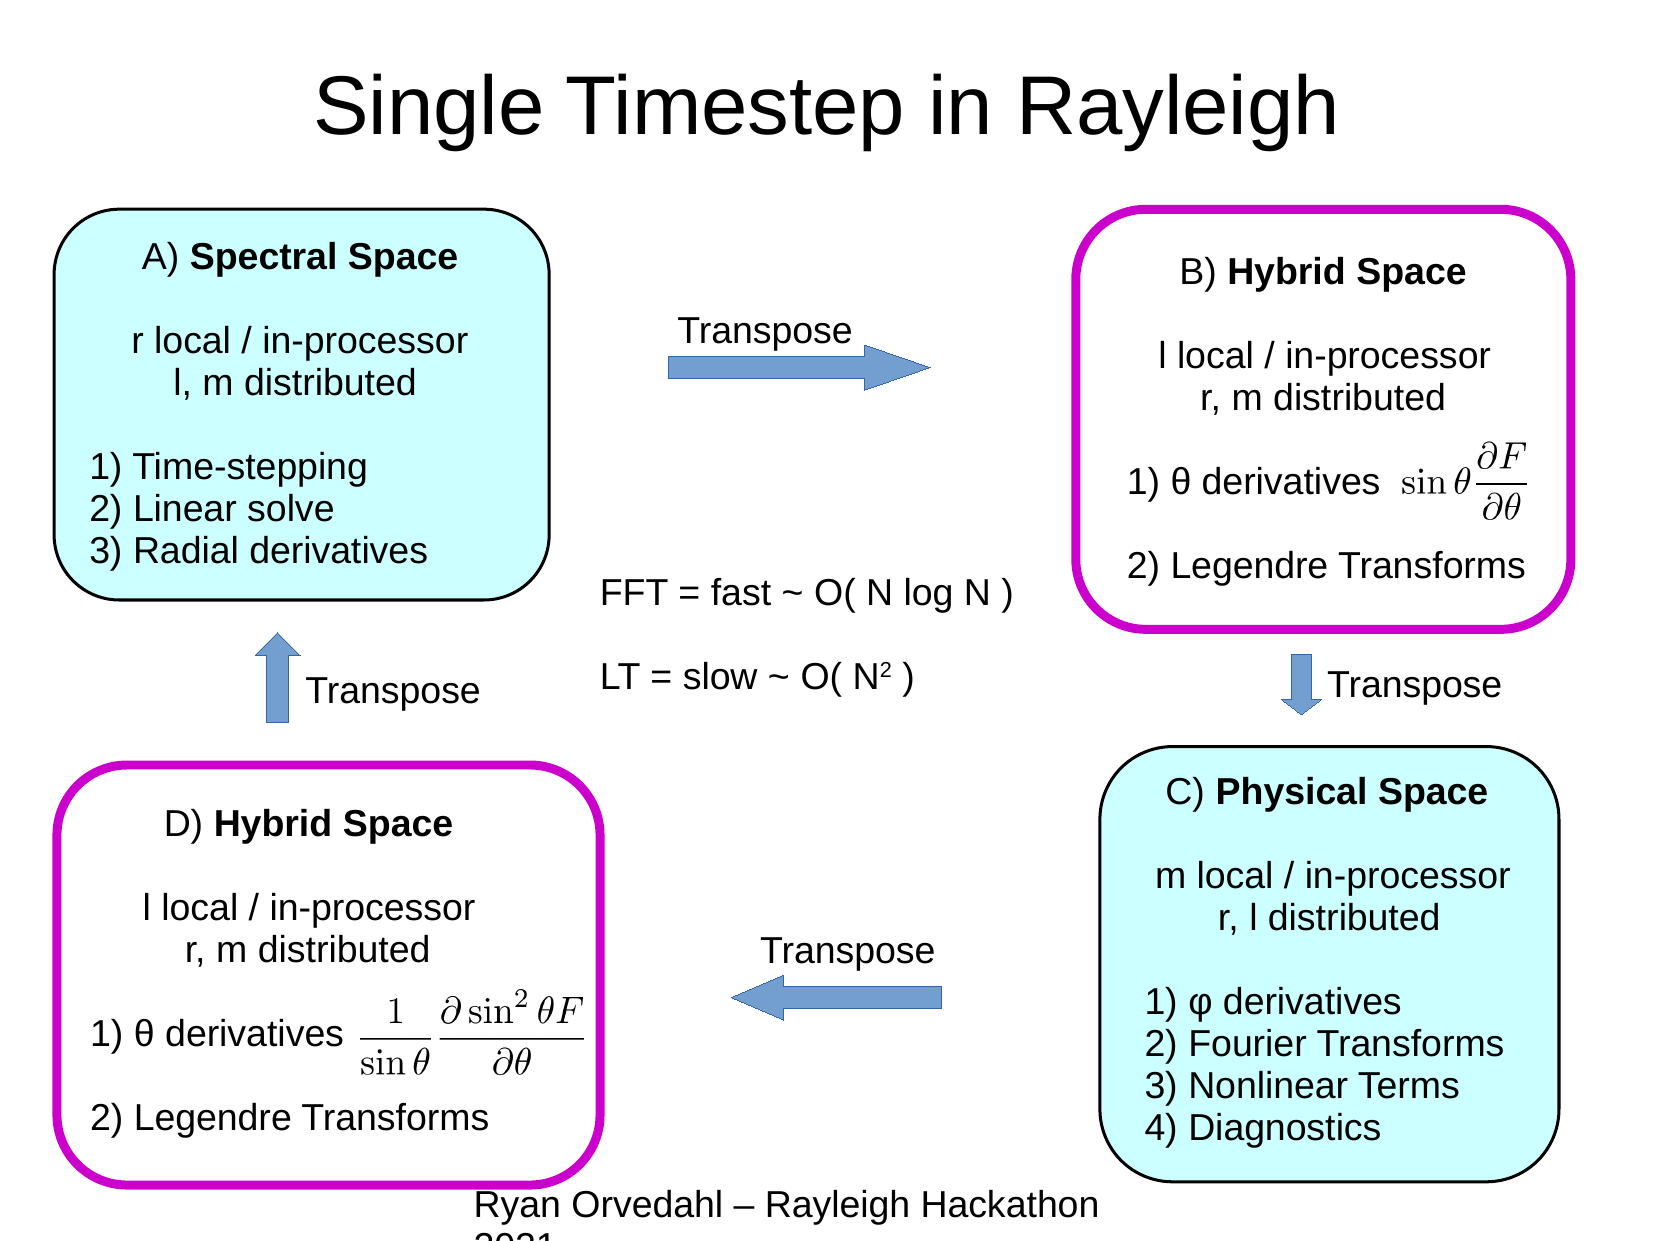

# Single Timestep in Rayleigh
 A) Spectral Space
 r local / in-processor
 l, m distributed
1) Time-stepping
2) Linear solve
3) Radial derivatives
 B) Hybrid Space
 l local / in-processor
 r, m distributed
1) θ derivatives
2) Legendre Transforms
Transpose
FFT = fast ~ O( N log N )
LT = slow ~ O( N2 )
Transpose
Transpose
 C) Physical Space
 m local / in-processor
 r, l distributed
1) φ derivatives
2) Fourier Transforms
3) Nonlinear Terms
4) Diagnostics
 D) Hybrid Space
 l local / in-processor
 r, m distributed
1) θ derivatives
2) Legendre Transforms
Transpose
Ryan Orvedahl – Rayleigh Hackathon 2021